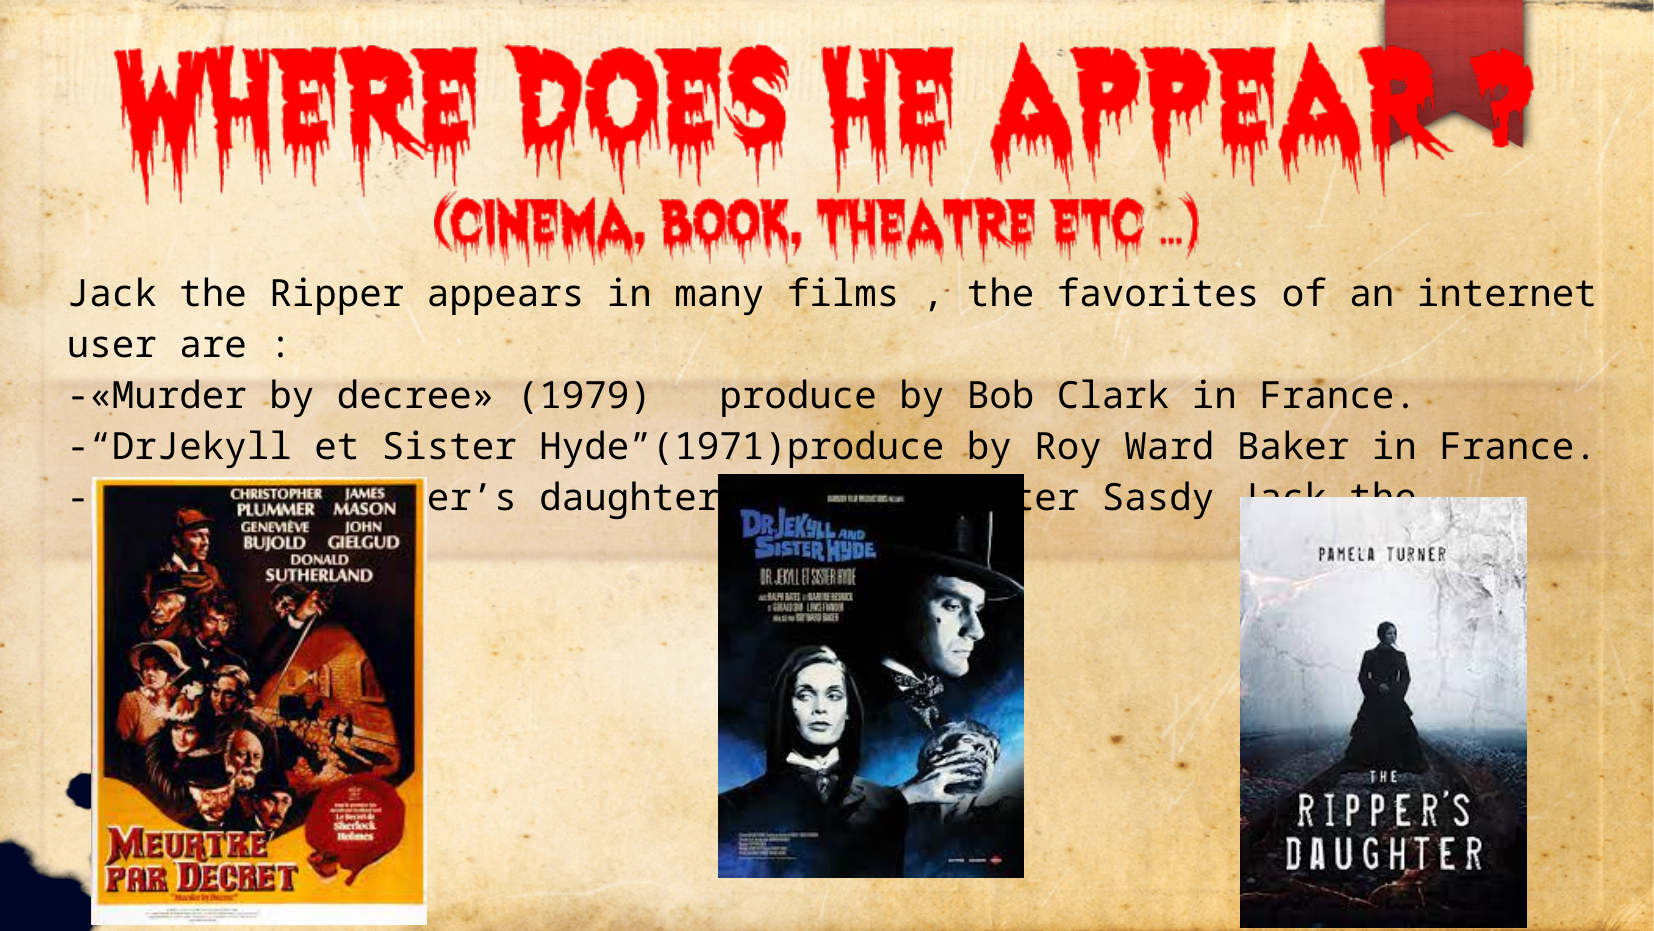

Jack the Ripper appears in many films , the favorites of an internet user are :
-«Murder by decree» (1979) produce by Bob Clark in France.
-“DrJekyll et Sister Hyde”(1971)produce by Roy Ward Baker in France.
-« Jack the ripper’s daughter »(1971)by Peter Sasdy Jack the